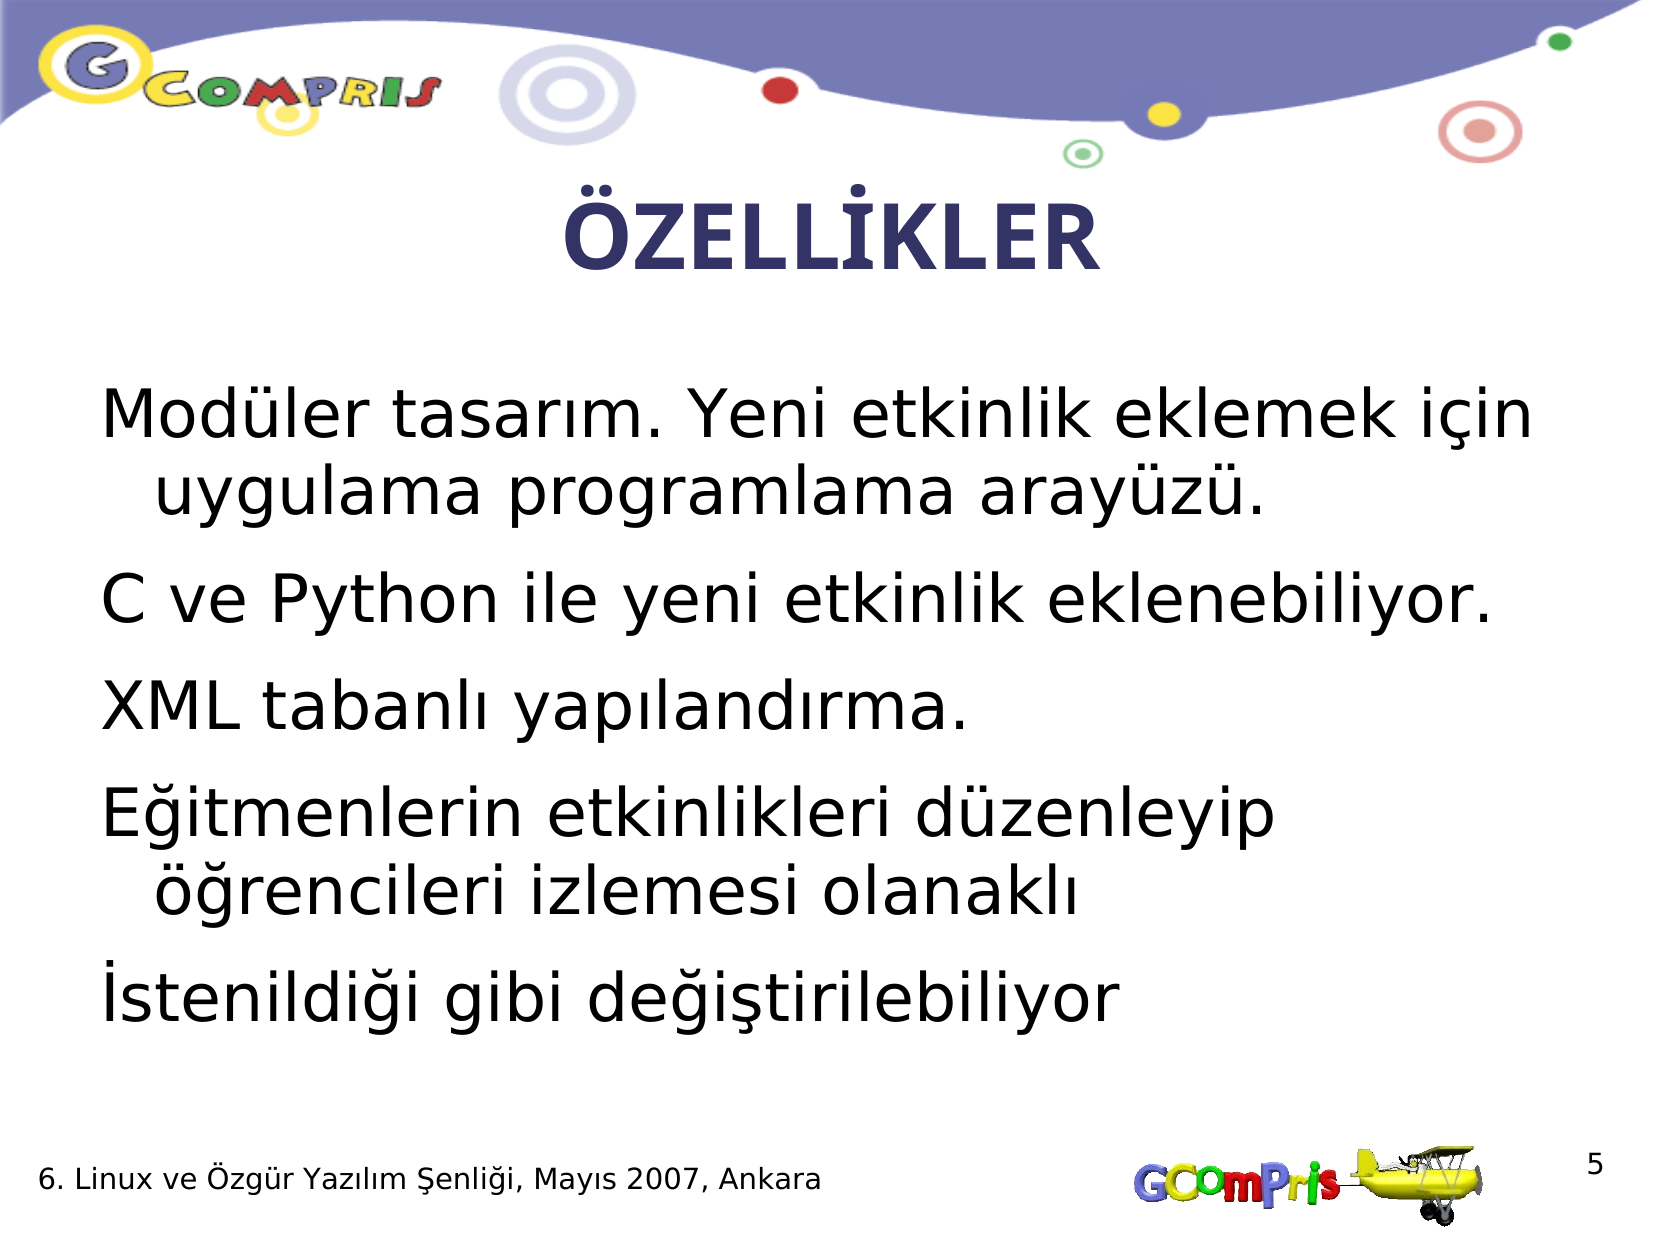

# ÖZELLİKLER
Modüler tasarım. Yeni etkinlik eklemek için uygulama programlama arayüzü.
C ve Python ile yeni etkinlik eklenebiliyor.
XML tabanlı yapılandırma.
Eğitmenlerin etkinlikleri düzenleyip öğrencileri izlemesi olanaklı
İstenildiği gibi değiştirilebiliyor